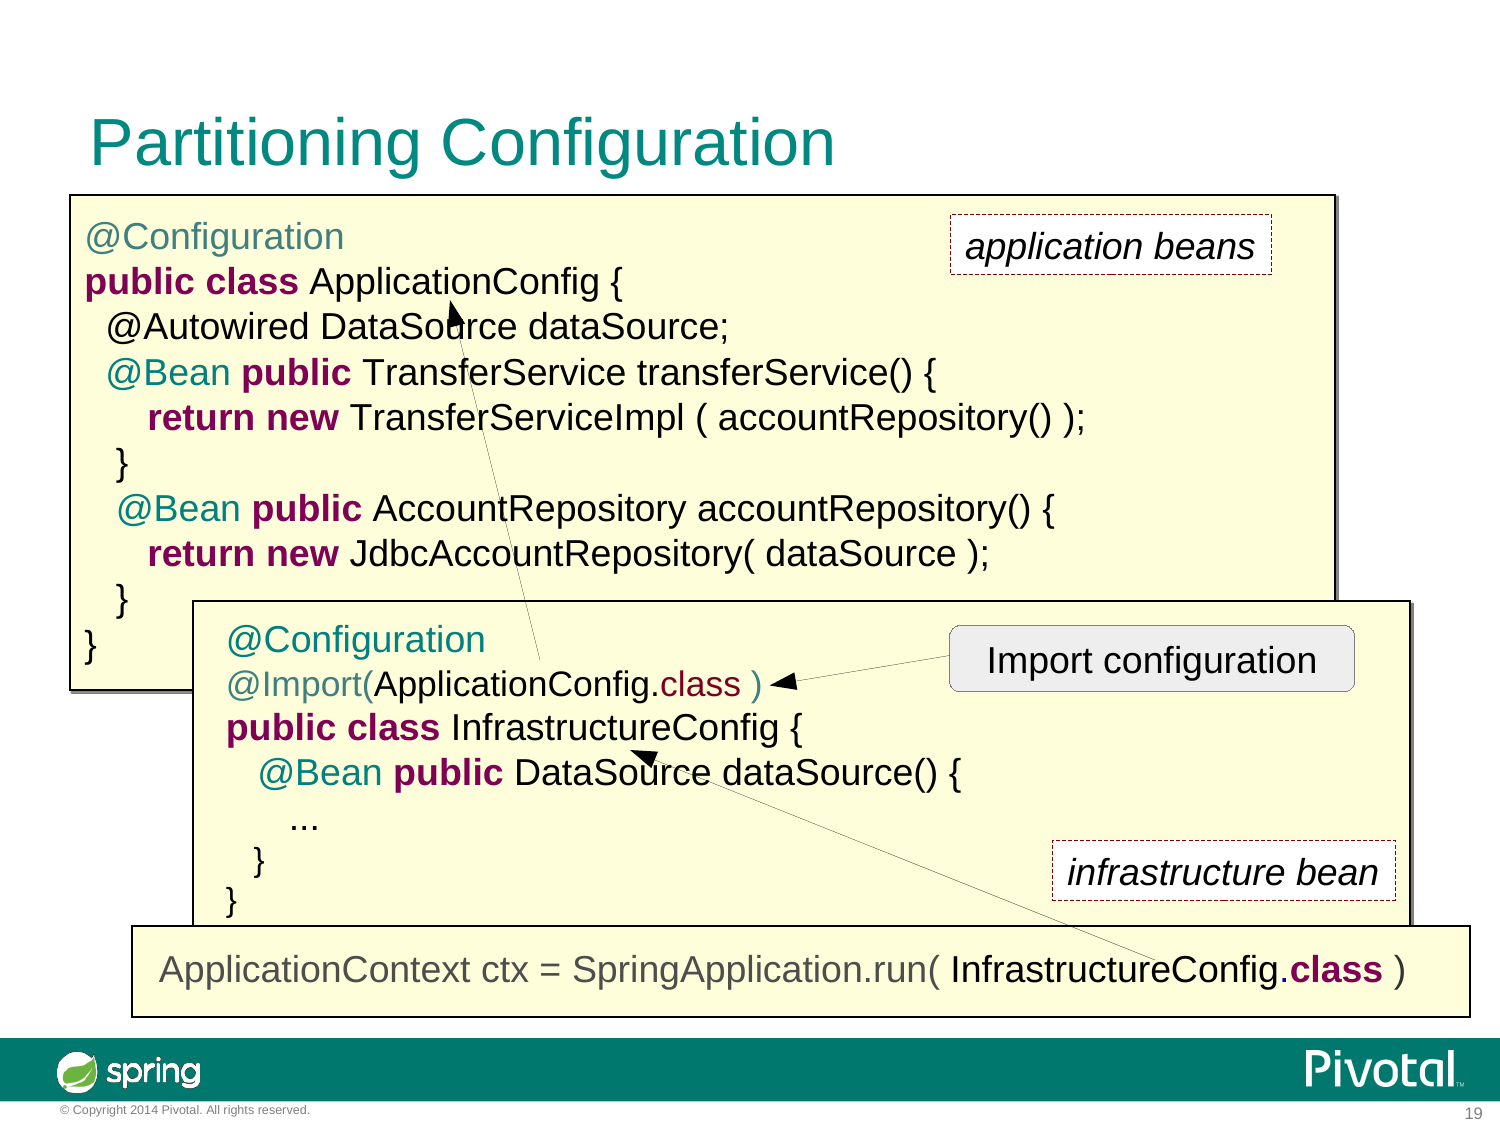

# Partitioning Configuration
@Configuration
public class ApplicationConfig {
 @Autowired DataSource dataSource;
 @Bean public TransferService transferService() {
 return new TransferServiceImpl ( accountRepository() );
 }
 @Bean public AccountRepository accountRepository() {
 return new JdbcAccountRepository( dataSource );
 }
}
application beans
@Configuration
@Import(ApplicationConfig.class )
public class InfrastructureConfig {
 @Bean public DataSource dataSource() {
 ...
 }
}
Import configuration
infrastructure bean
ApplicationContext ctx = SpringApplication.run( InfrastructureConfig.class )